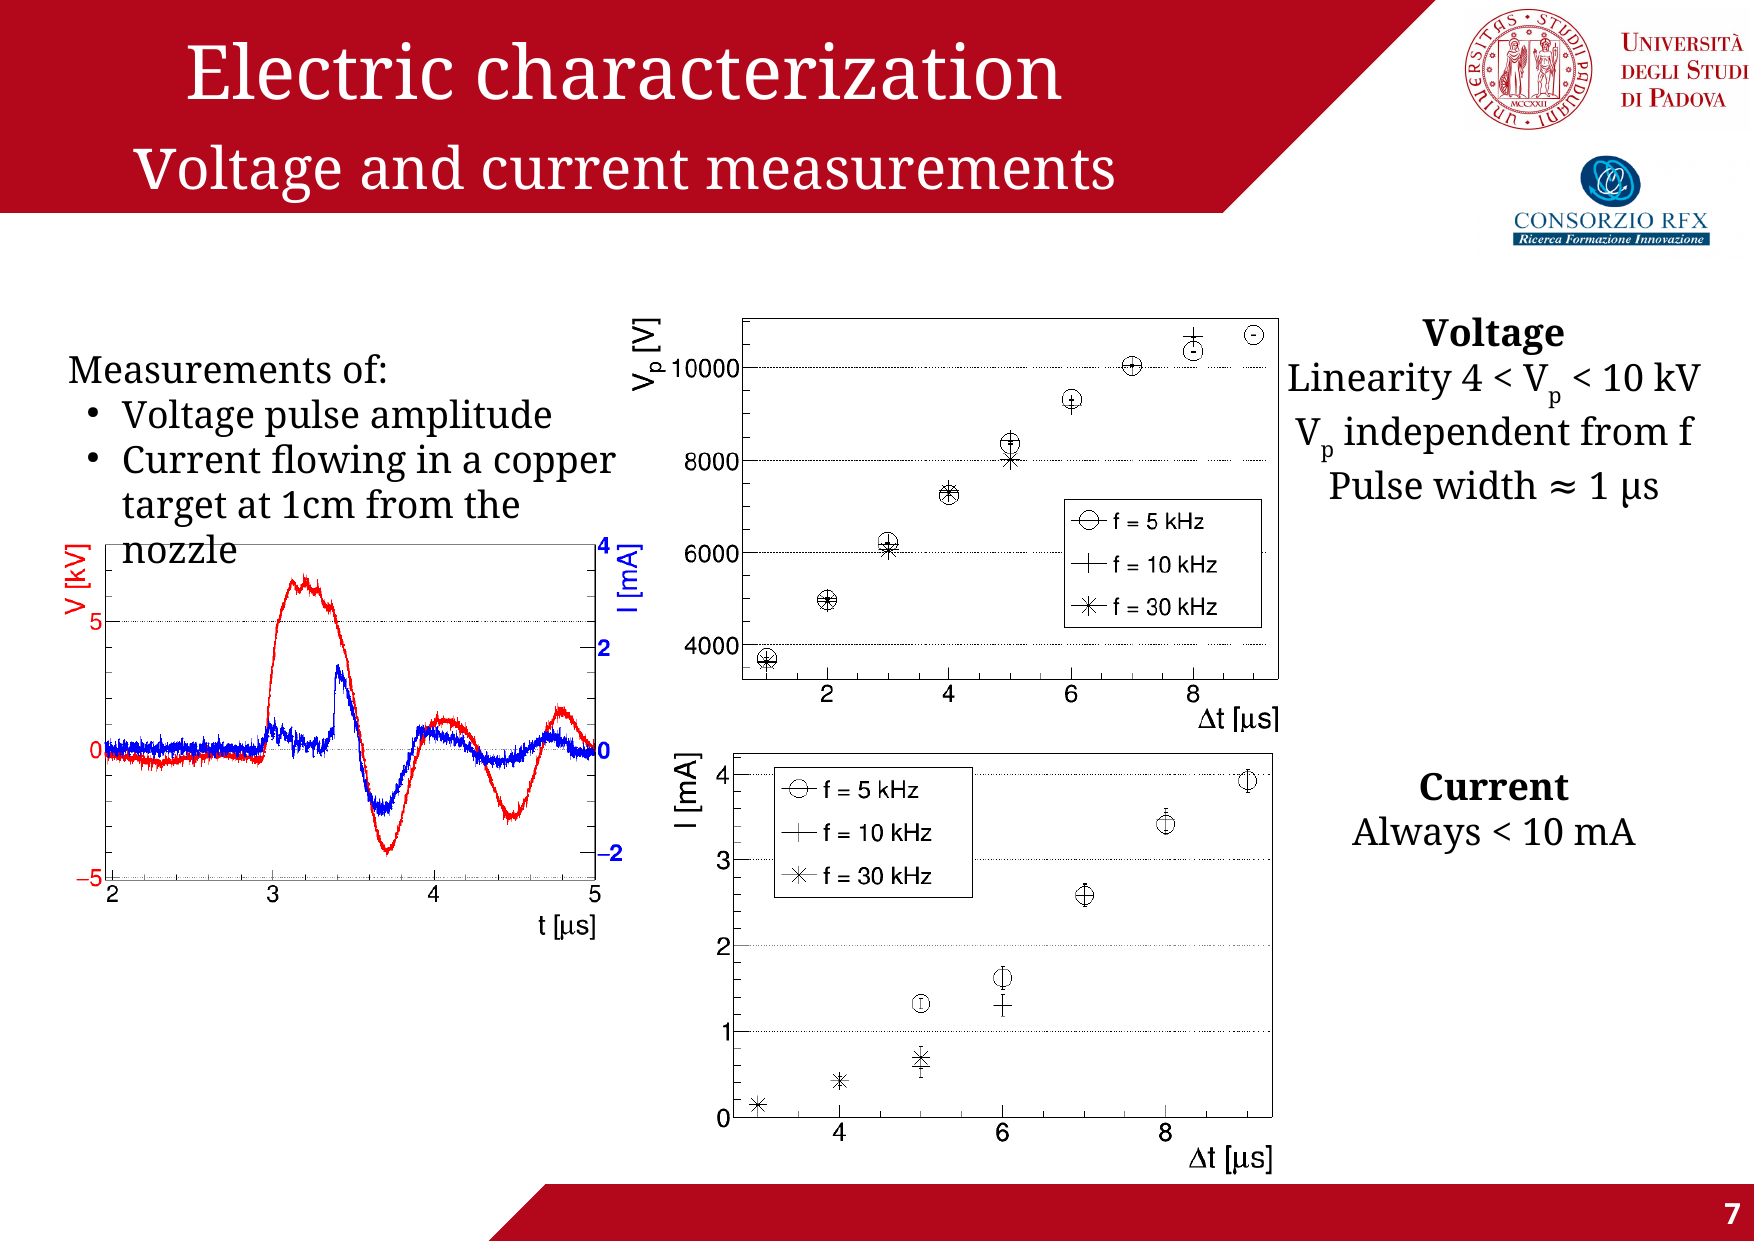

# Electric characterization voltage and current measurements
Voltage
Linearity 4 < Vp < 10 kV
Vp independent from f
Pulse width ≈ 1 μs
Measurements of:
Voltage pulse amplitude
Current flowing in a copper target at 1cm from the nozzle
Current
Always < 10 mA
7